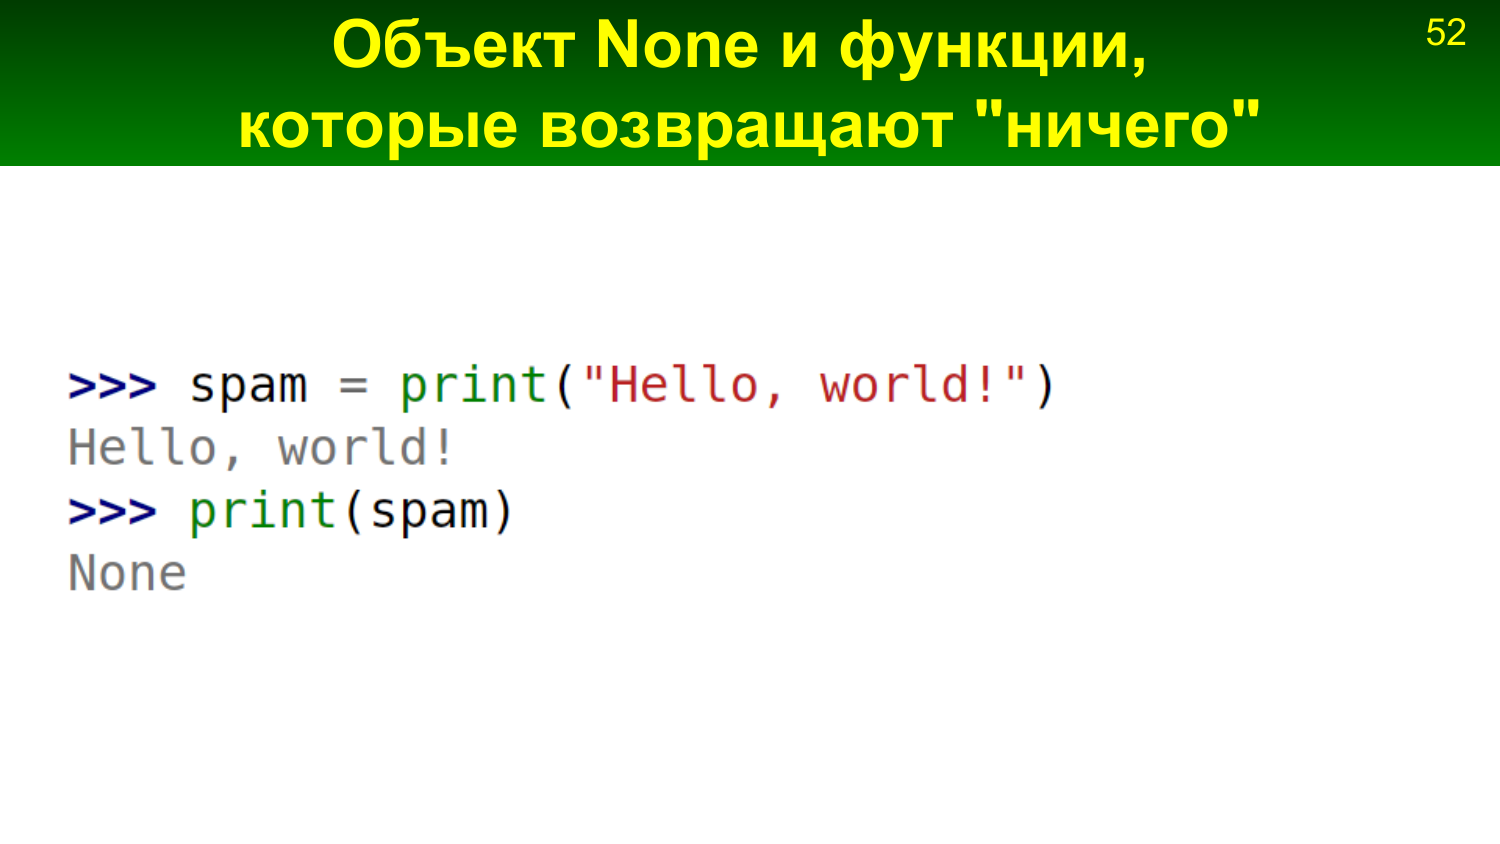

# Объект None и функции, которые возвращают "ничего"